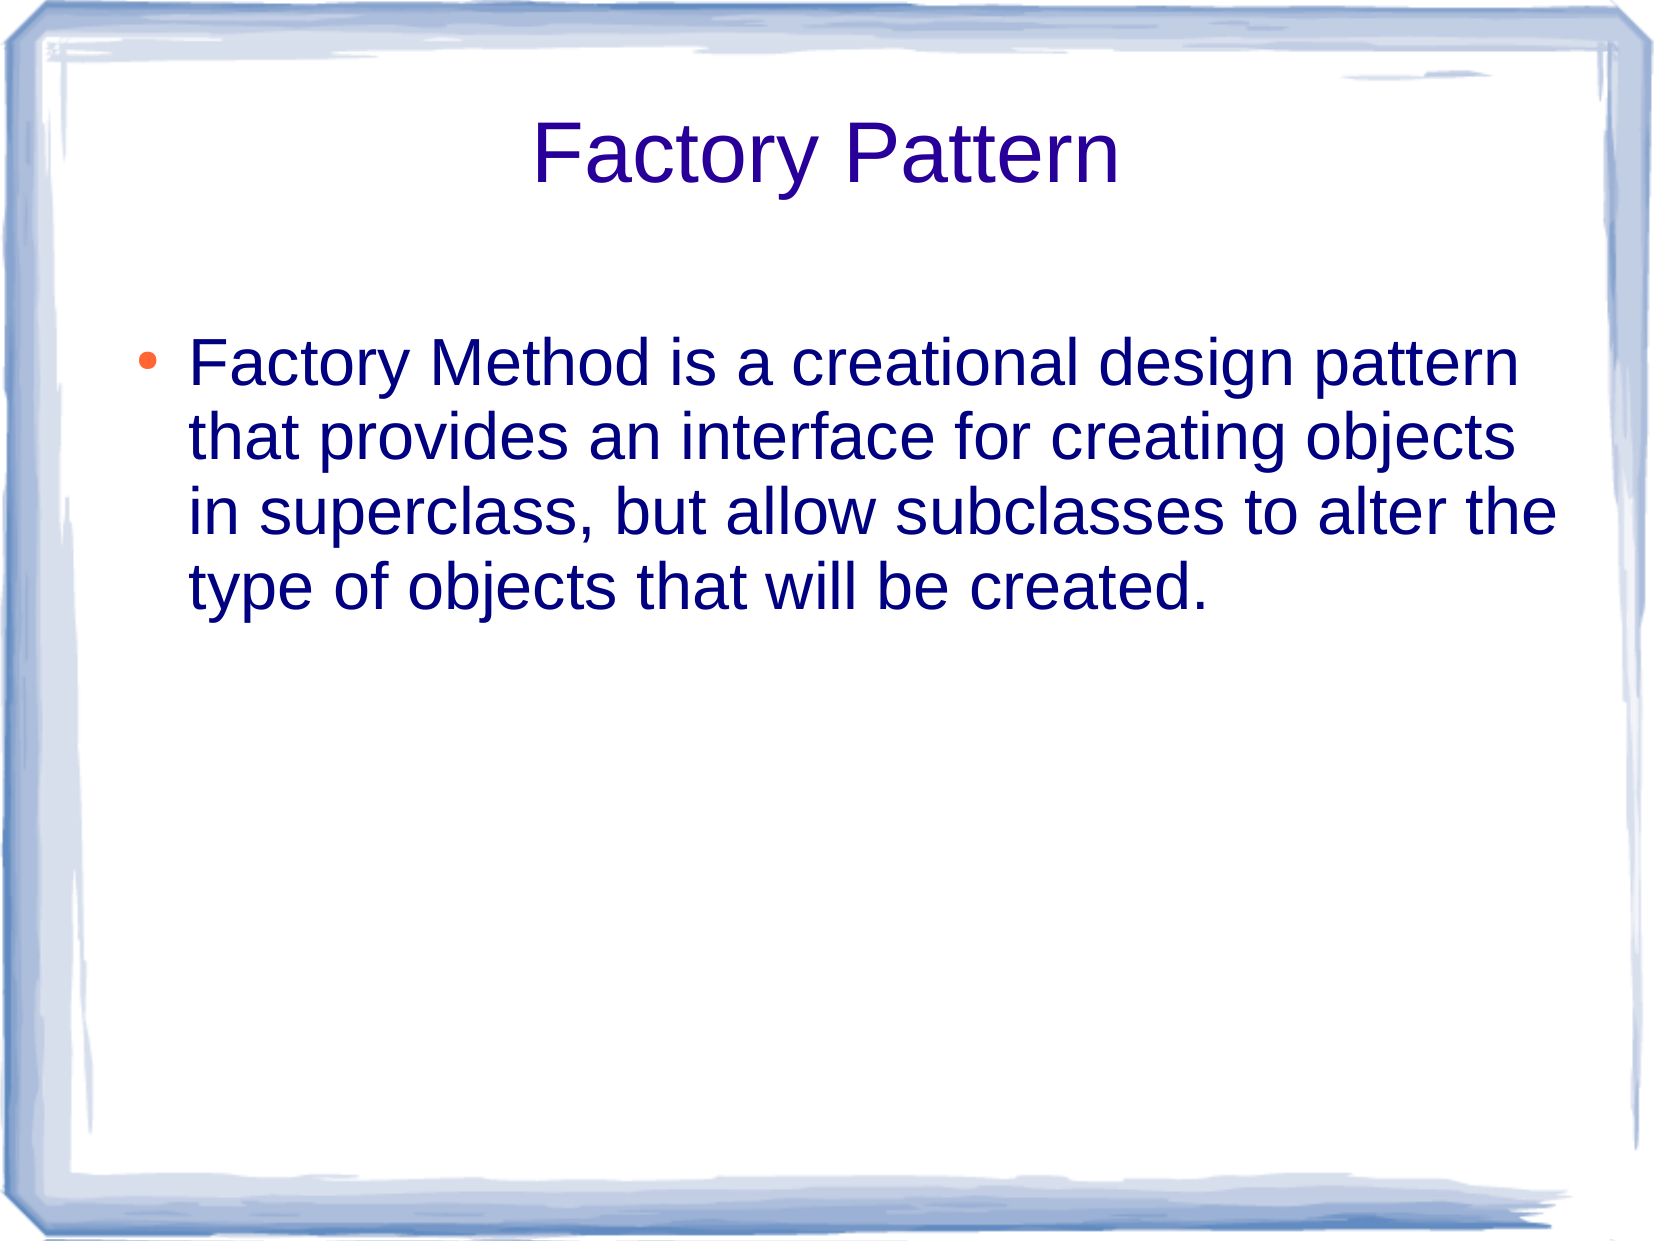

# Factory Pattern
Factory Method is a creational design pattern that provides an interface for creating objects in superclass, but allow subclasses to alter the type of objects that will be created.